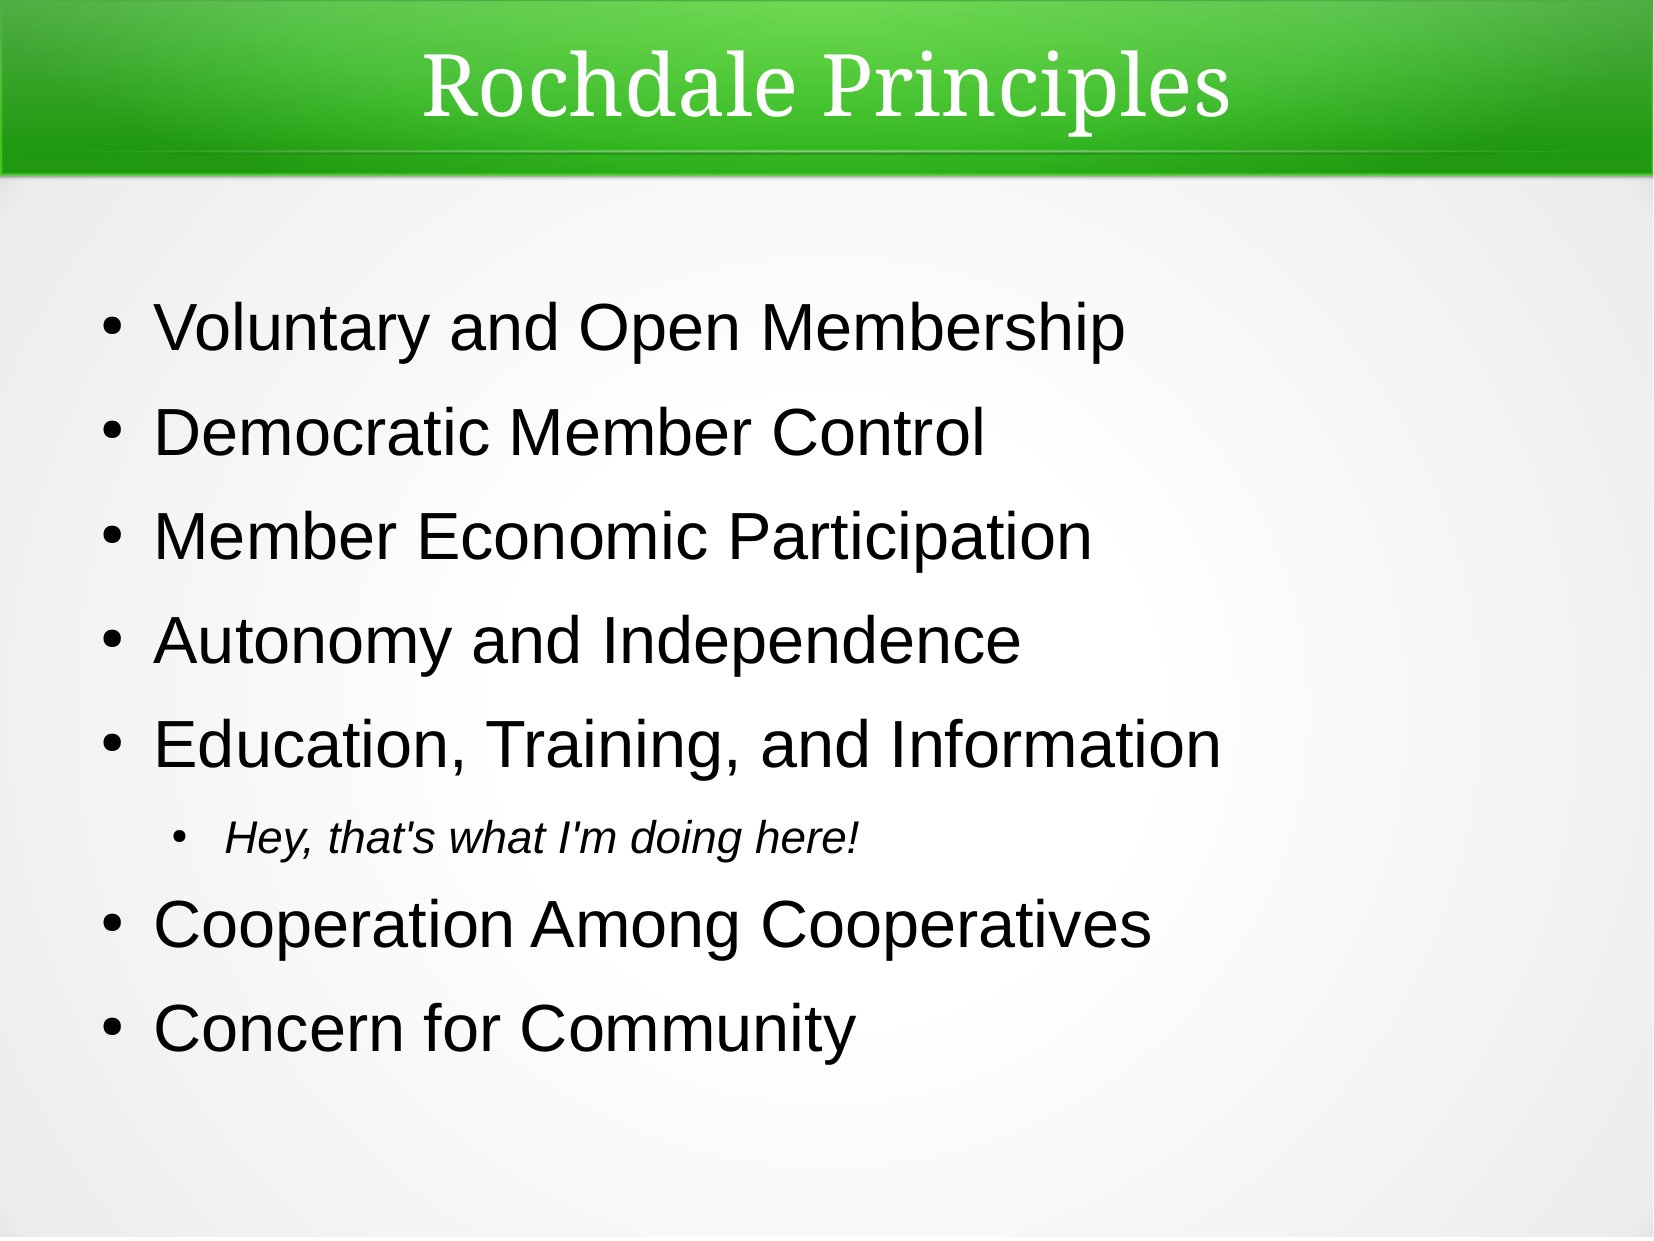

# Rochdale Principles
Voluntary and Open Membership
Democratic Member Control
Member Economic Participation
Autonomy and Independence
Education, Training, and Information
Hey, that's what I'm doing here!
Cooperation Among Cooperatives
Concern for Community